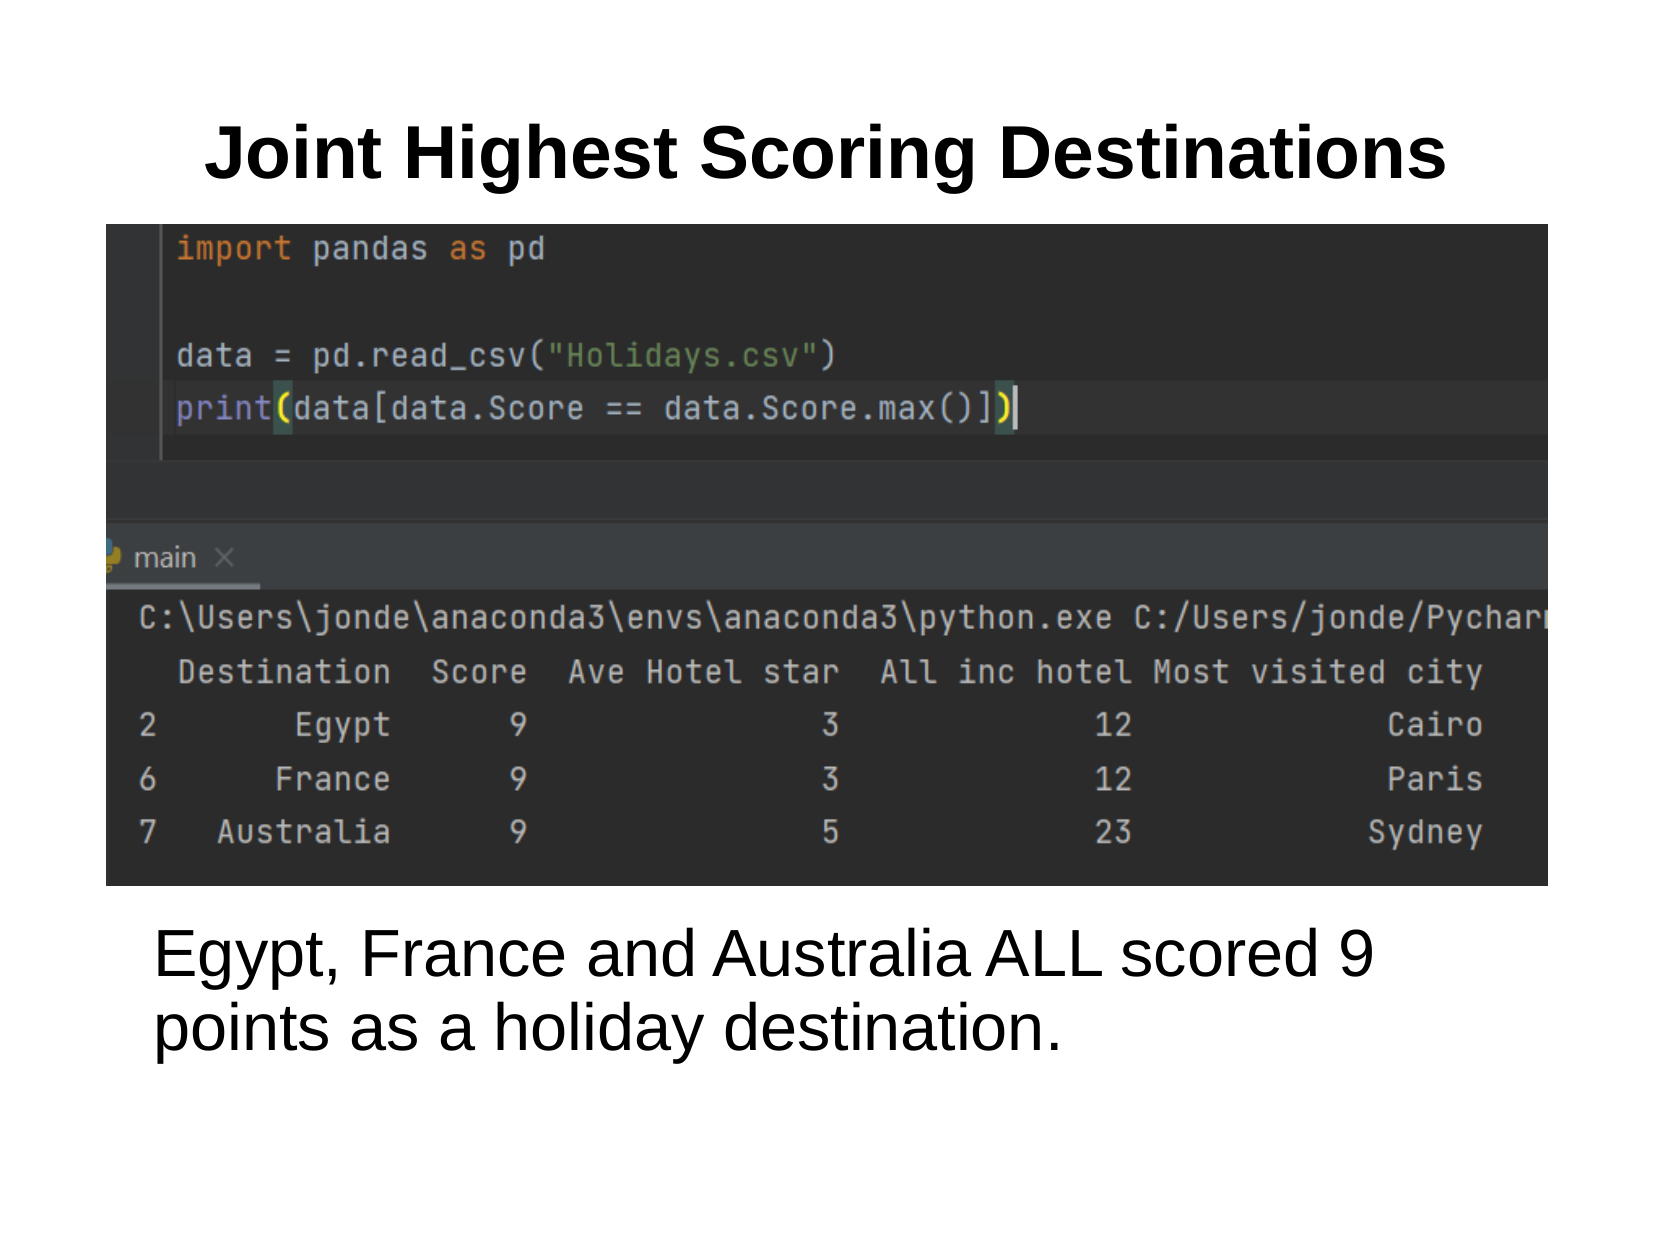

# Joint Highest Scoring Destinations
Egypt, France and Australia ALL scored 9 points as a holiday destination.